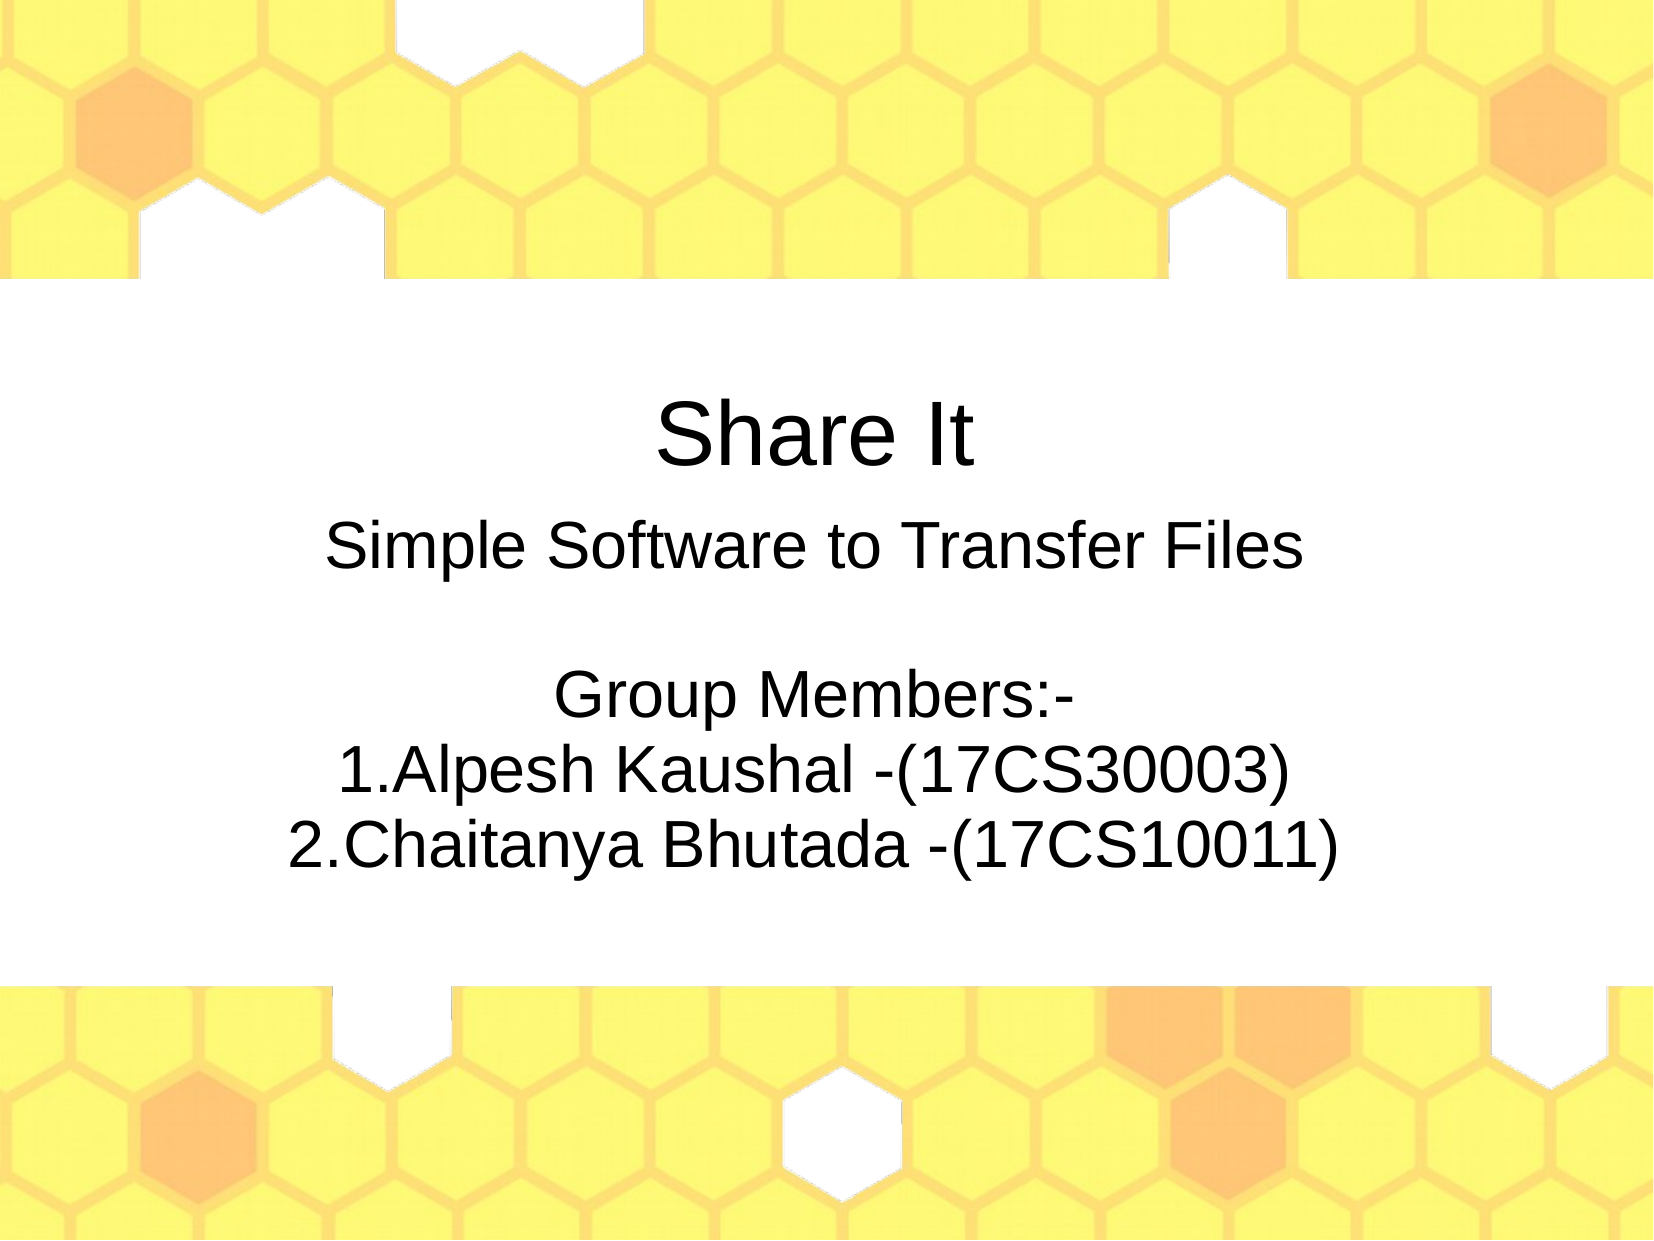

# Share It
Simple Software to Transfer Files
Group Members:-
1.Alpesh Kaushal -(17CS30003)
2.Chaitanya Bhutada -(17CS10011)